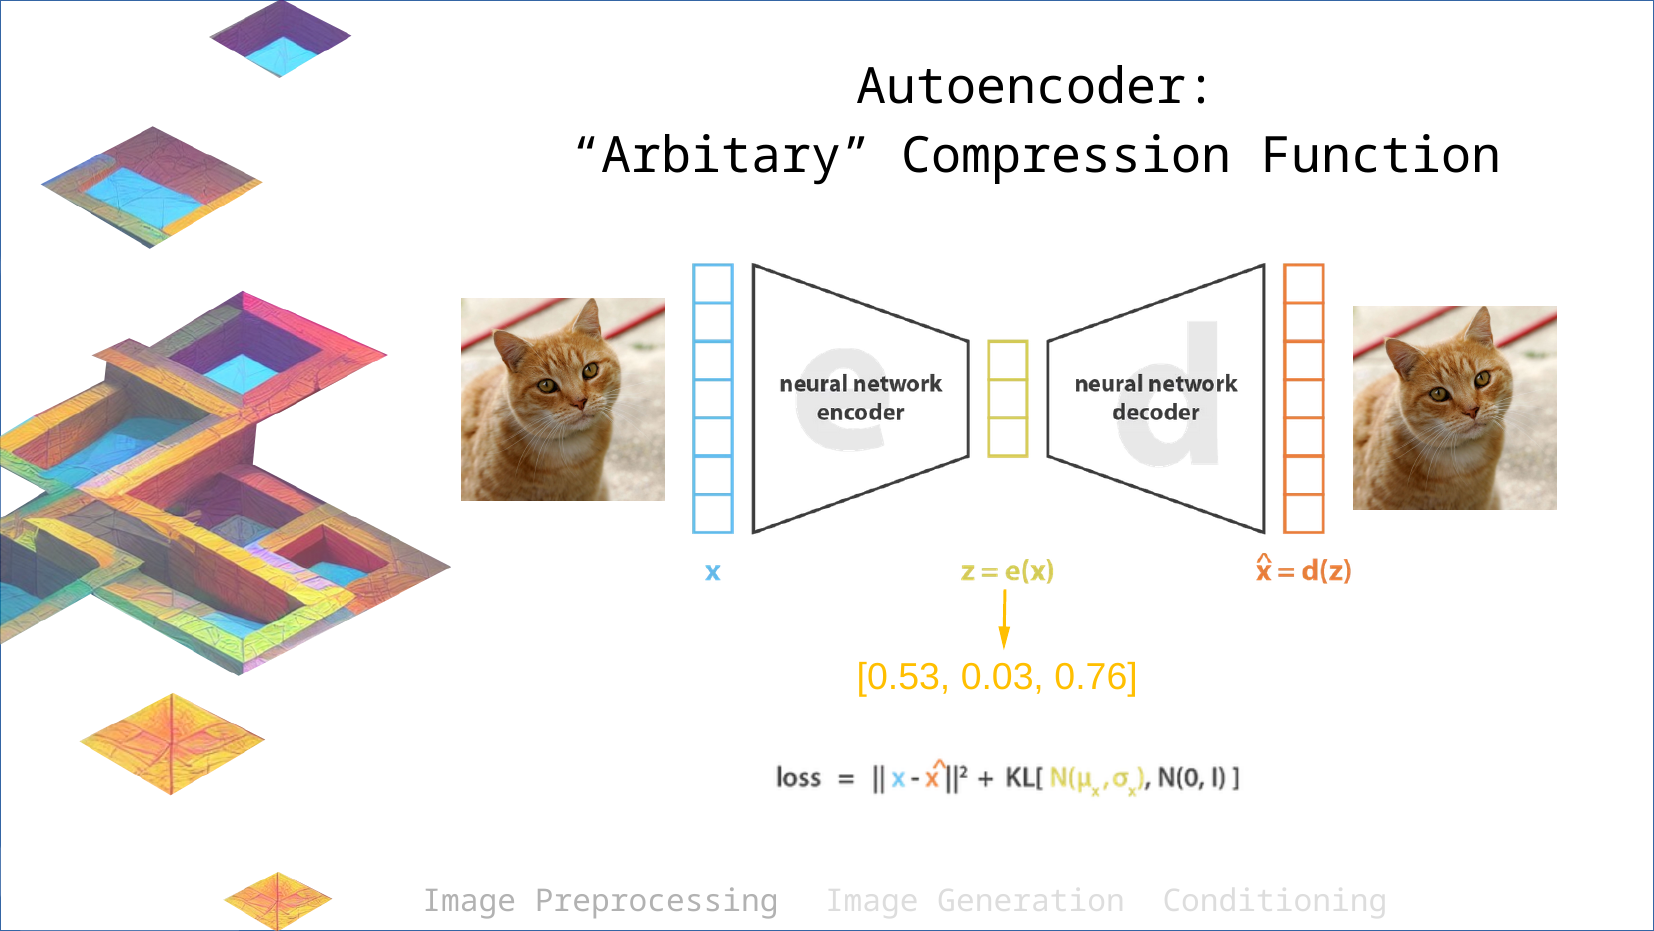

Autoencoder:
“Arbitary” Compression Function
[0.53, 0.03, 0.76]
# Image Preprocessing
Image Generation
Conditioning